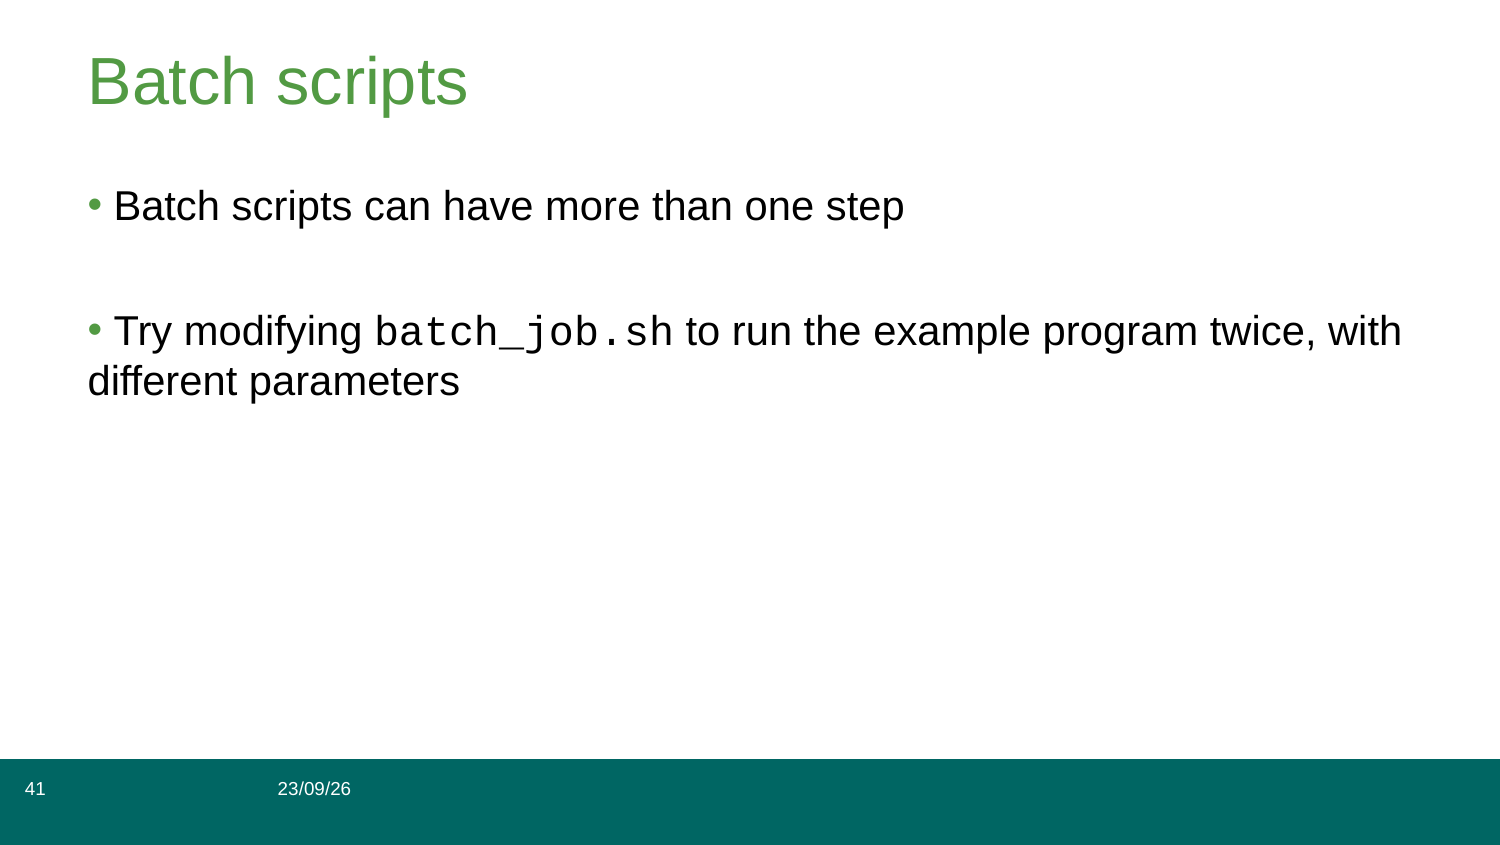

# Batch scripts
 Batch scripts can have more than one step
 Try modifying batch_job.sh to run the example program twice, with different parameters